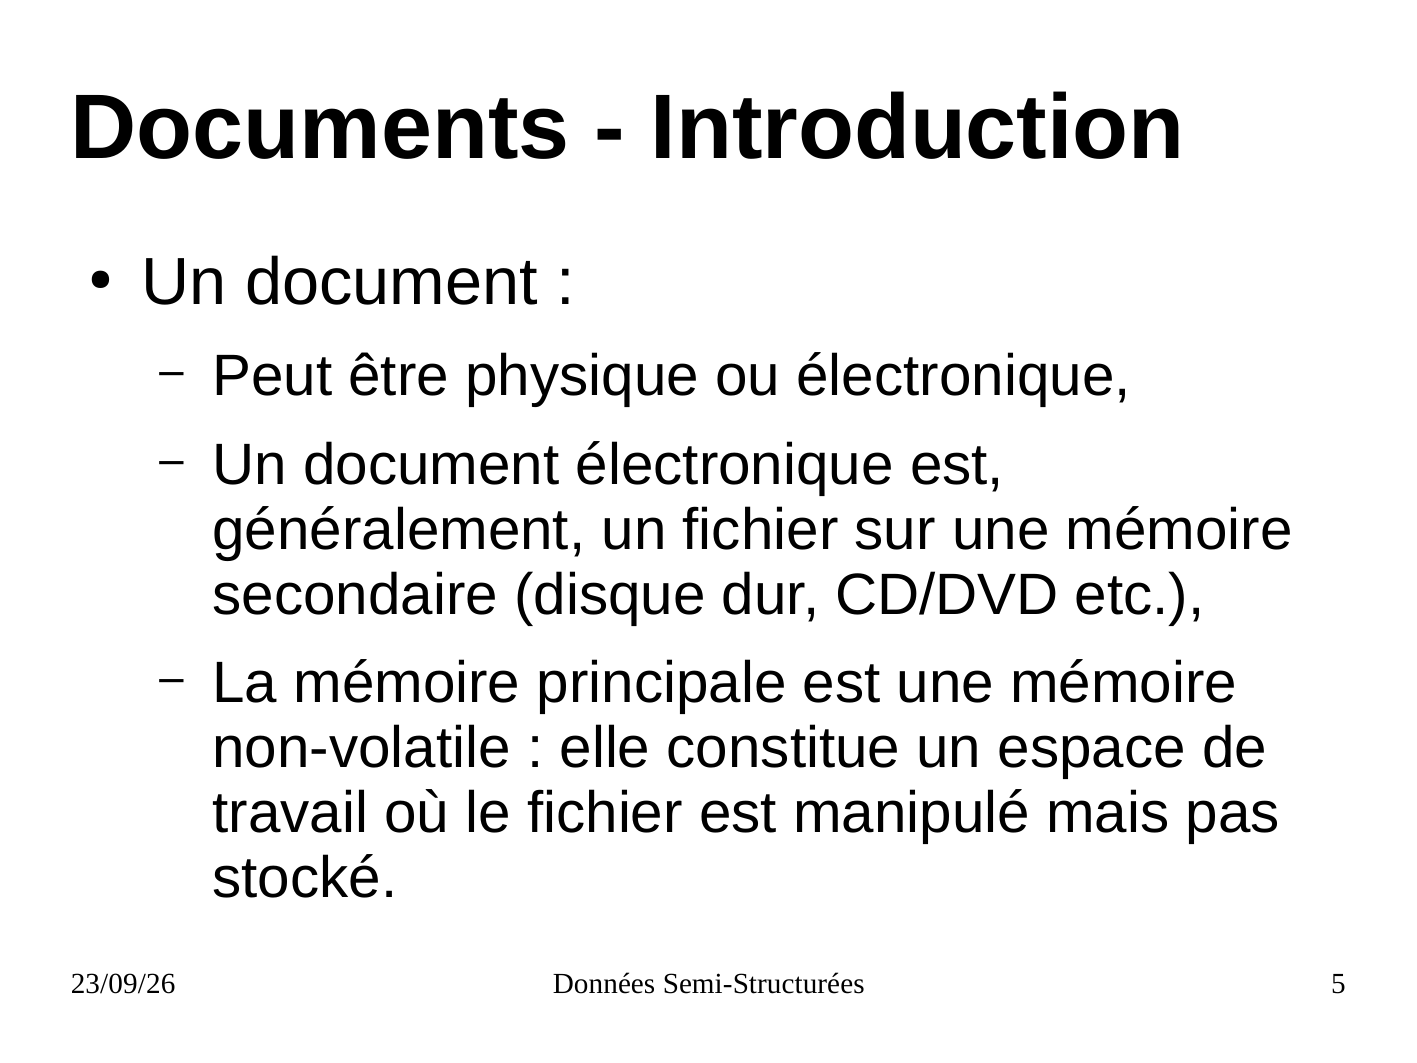

# Documents - Introduction
Un document :
Peut être physique ou électronique,
Un document électronique est, généralement, un fichier sur une mémoire secondaire (disque dur, CD/DVD etc.),
La mémoire principale est une mémoire non-volatile : elle constitue un espace de travail où le fichier est manipulé mais pas stocké.
Données Semi-Structurées
5